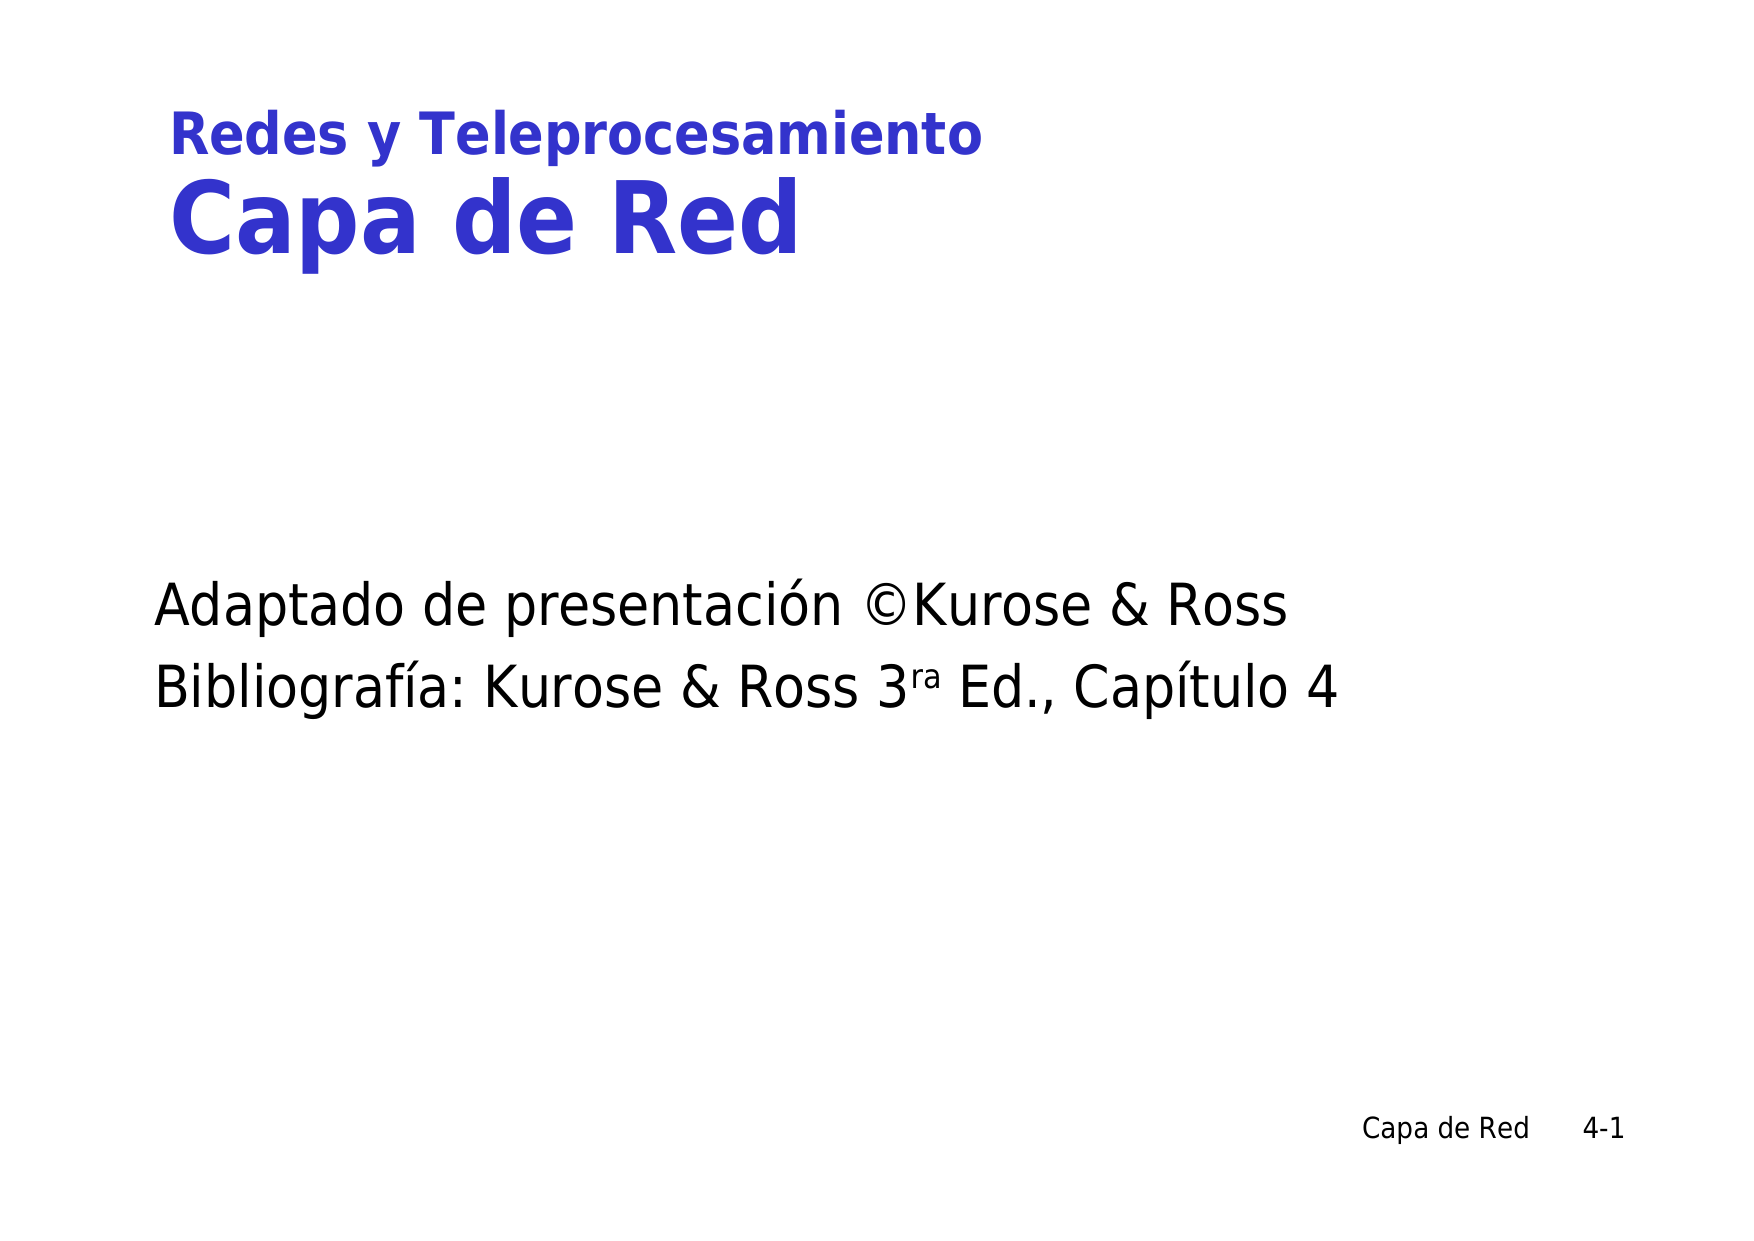

# Redes y Teleprocesamiento Capa de Red
Adaptado de presentación ©Kurose & Ross
Bibliografía: Kurose & Ross 3ra Ed., Capítulo 4